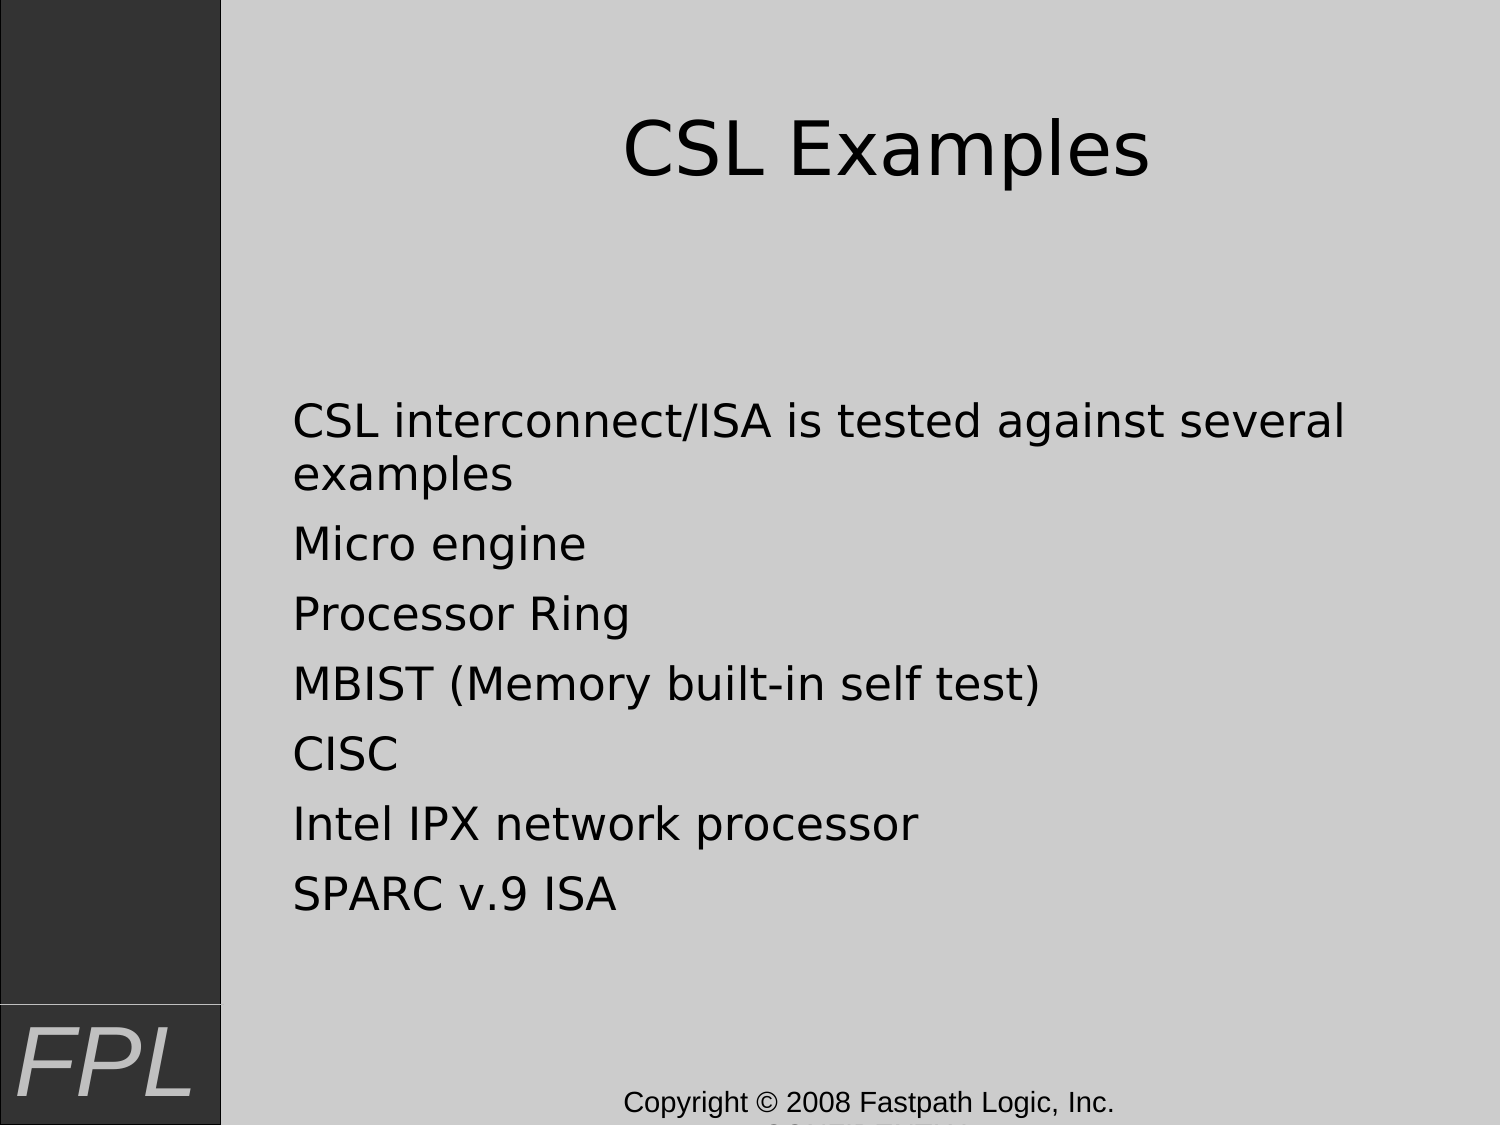

# CSL Examples
CSL interconnect/ISA is tested against several examples
Micro engine
Processor Ring
MBIST (Memory built-in self test)
CISC
Intel IPX network processor
SPARC v.9 ISA